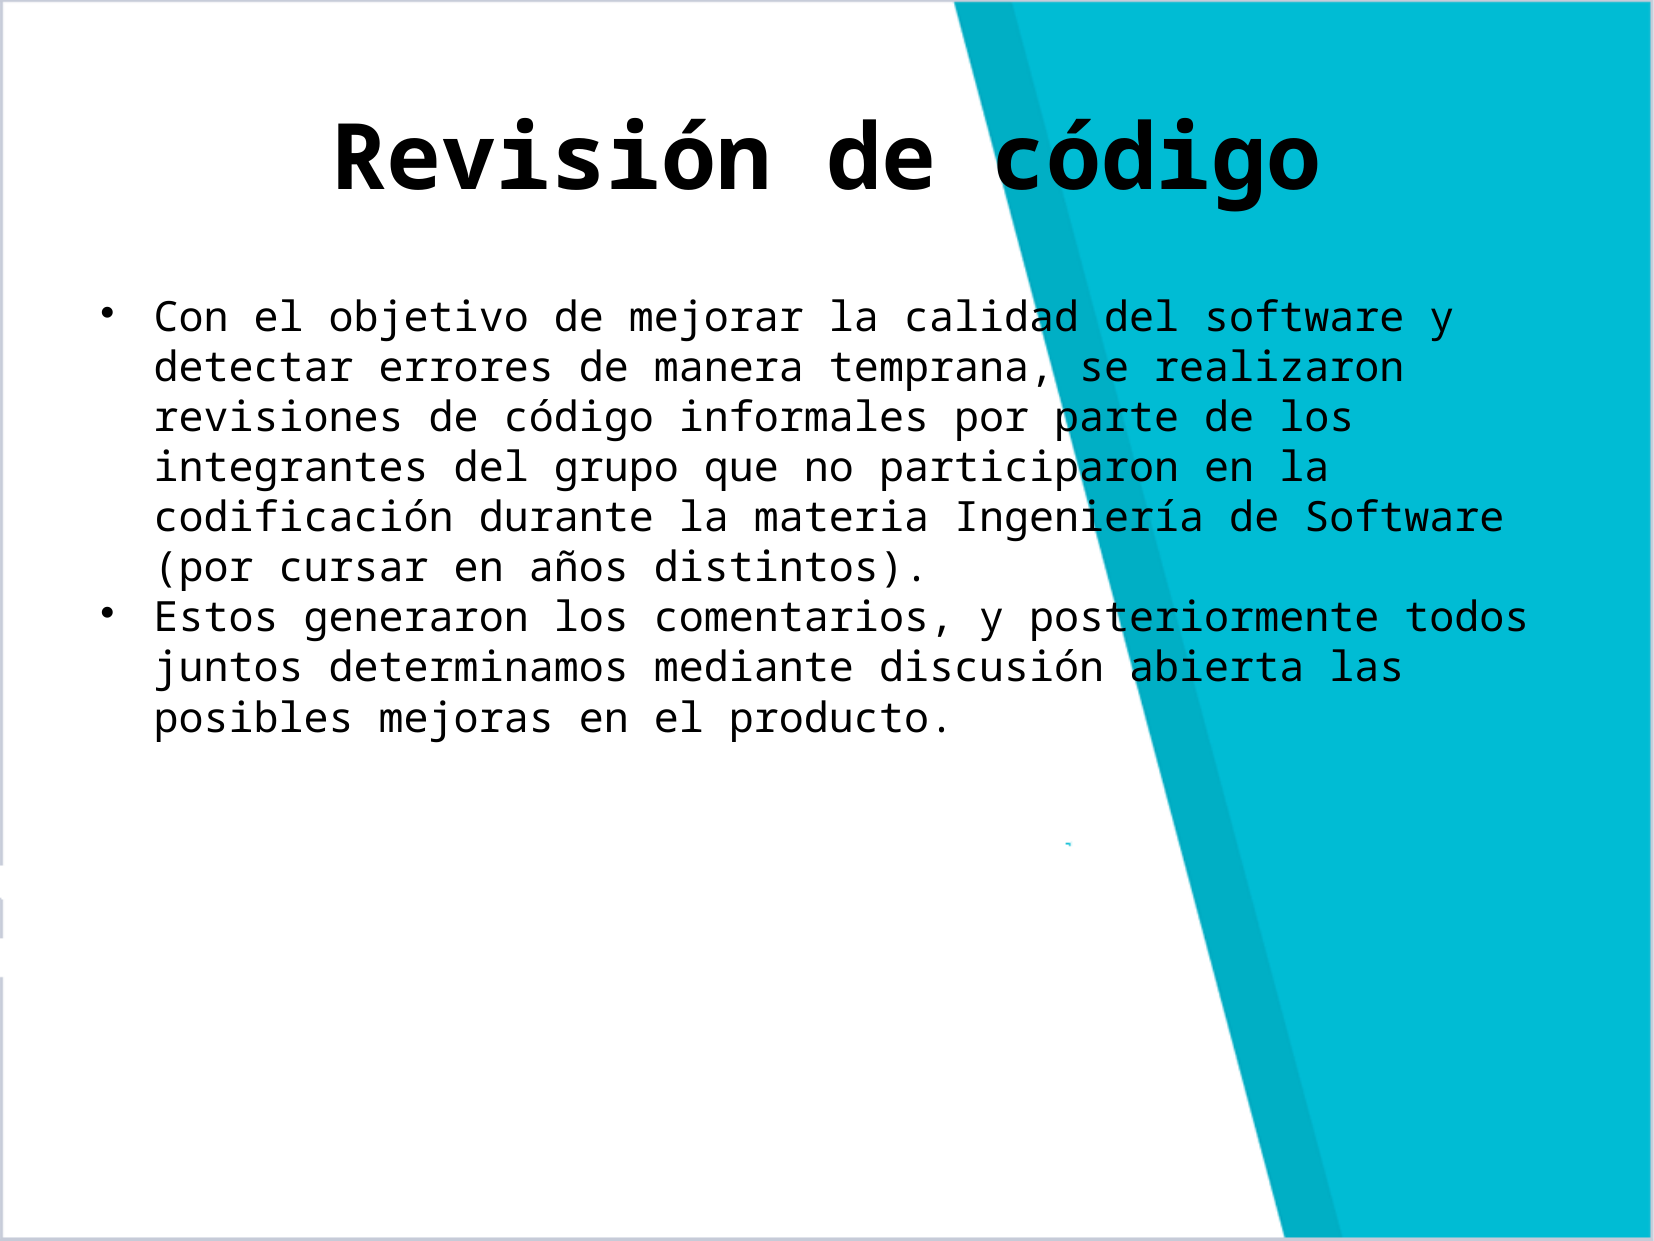

Revisión de código
Con el objetivo de mejorar la calidad del software y detectar errores de manera temprana, se realizaron revisiones de código informales por parte de los integrantes del grupo que no participaron en la codificación durante la materia Ingeniería de Software (por cursar en años distintos).
Estos generaron los comentarios, y posteriormente todos juntos determinamos mediante discusión abierta las posibles mejoras en el producto.